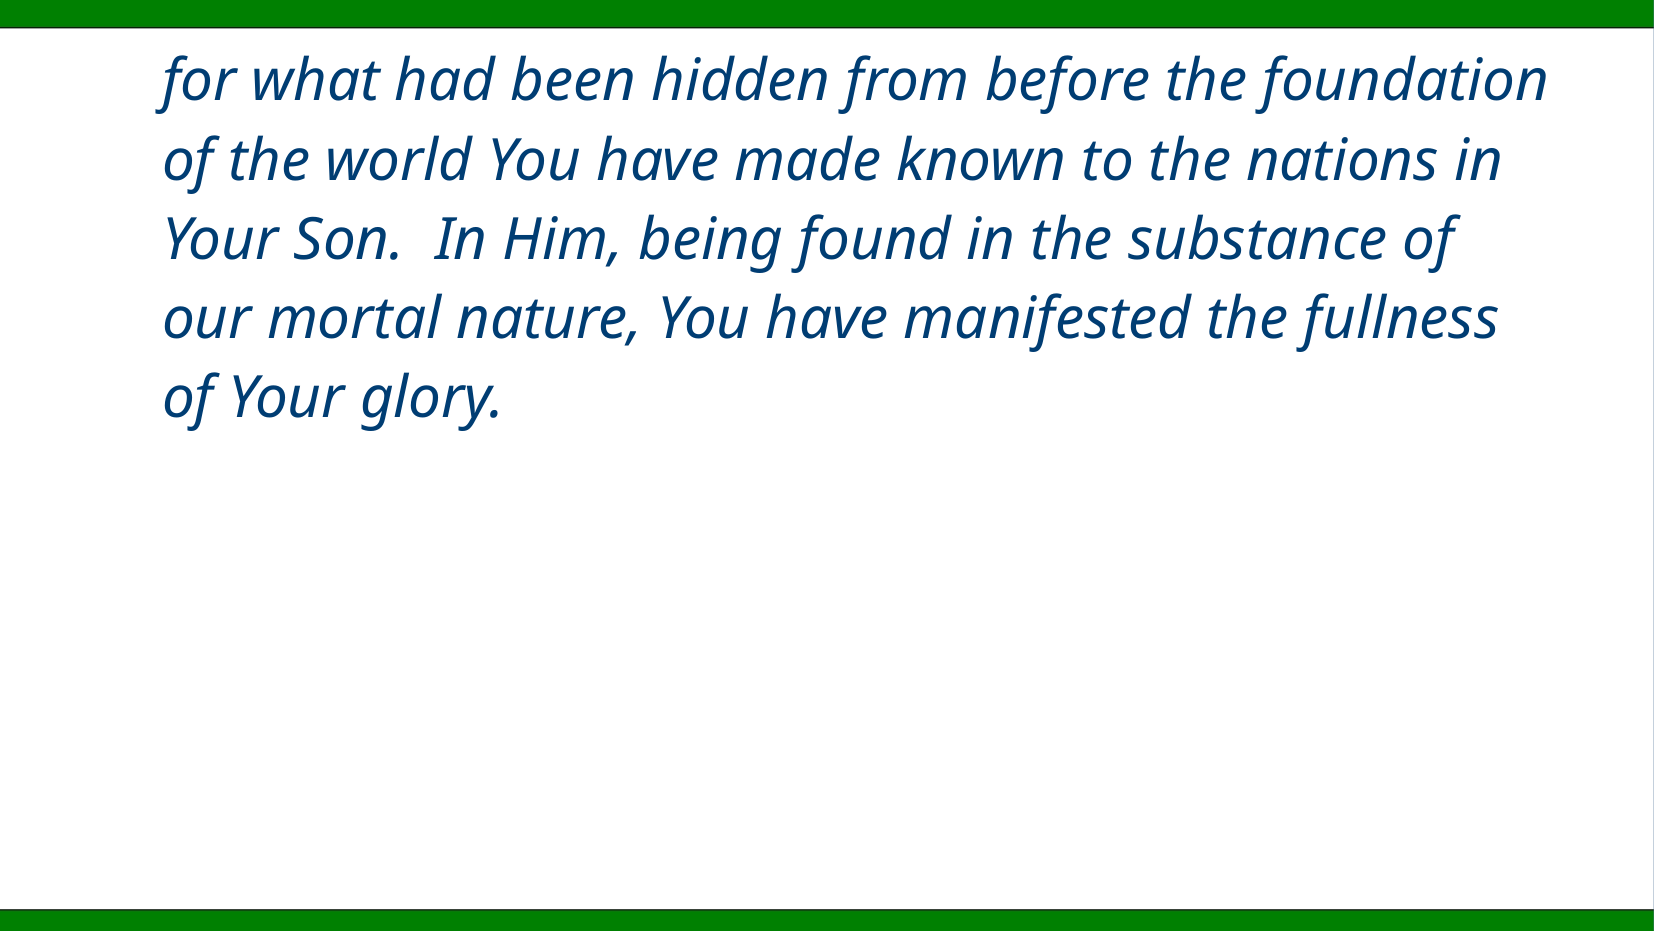

for what had been hidden from before the foundation
 of the world You have made known to the nations in
 Your Son. In Him, being found in the substance of
 our mortal nature, You have manifested the fullness
 of Your glory.